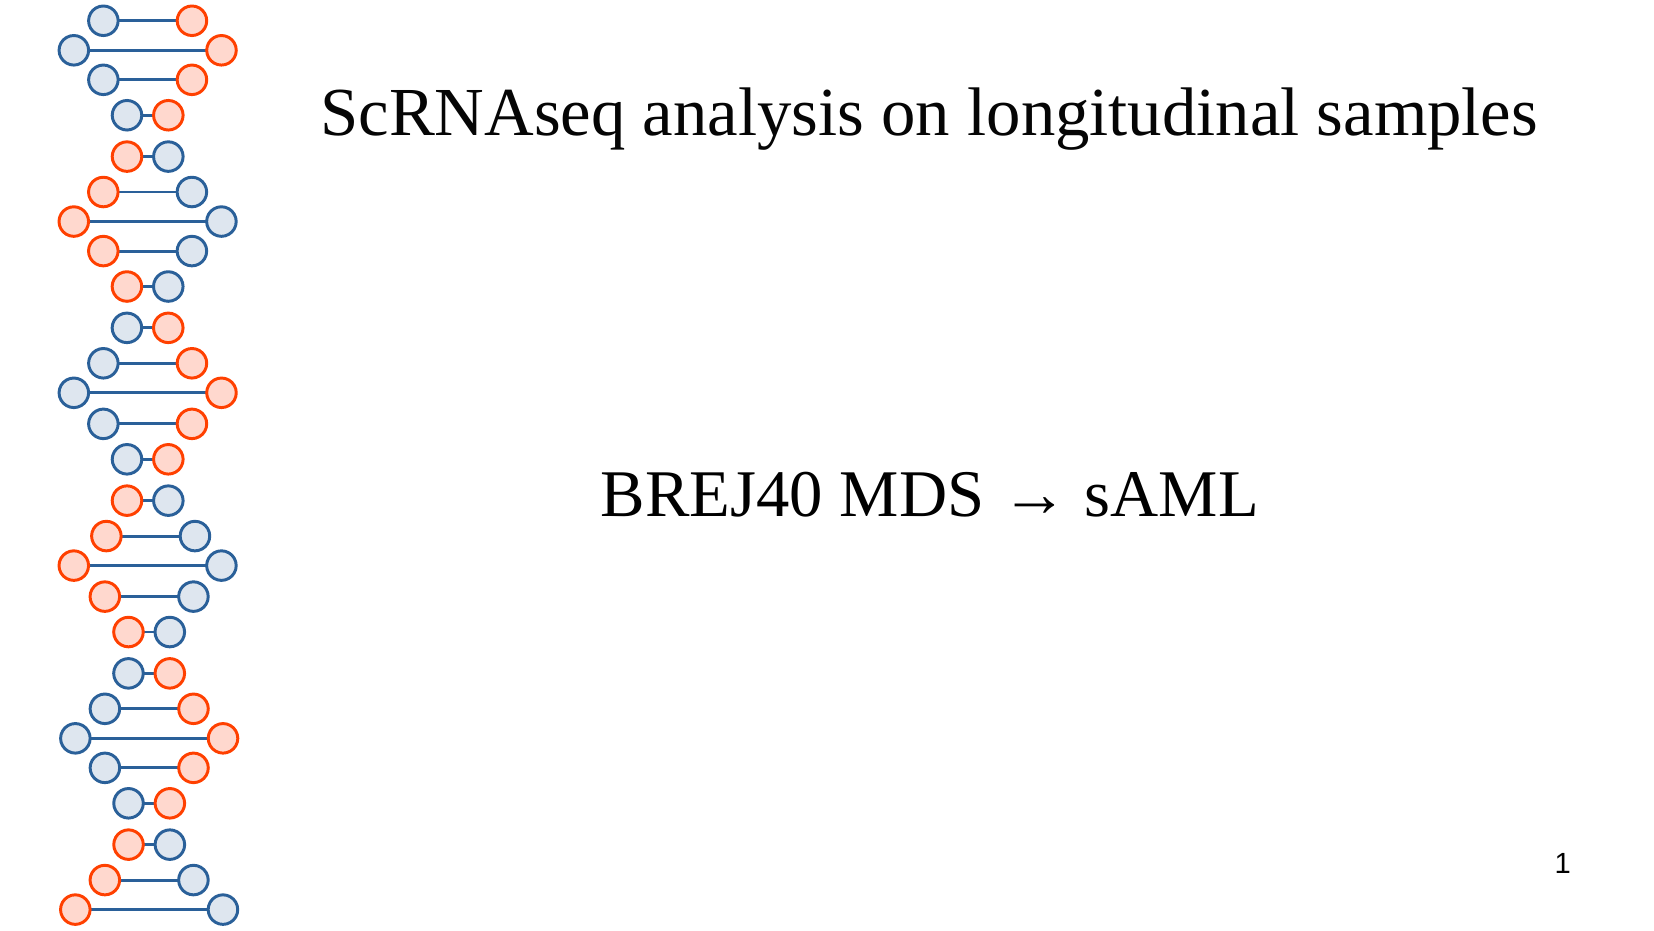

# ScRNAseq analysis on longitudinal samples
BREJ40 MDS → sAML
1